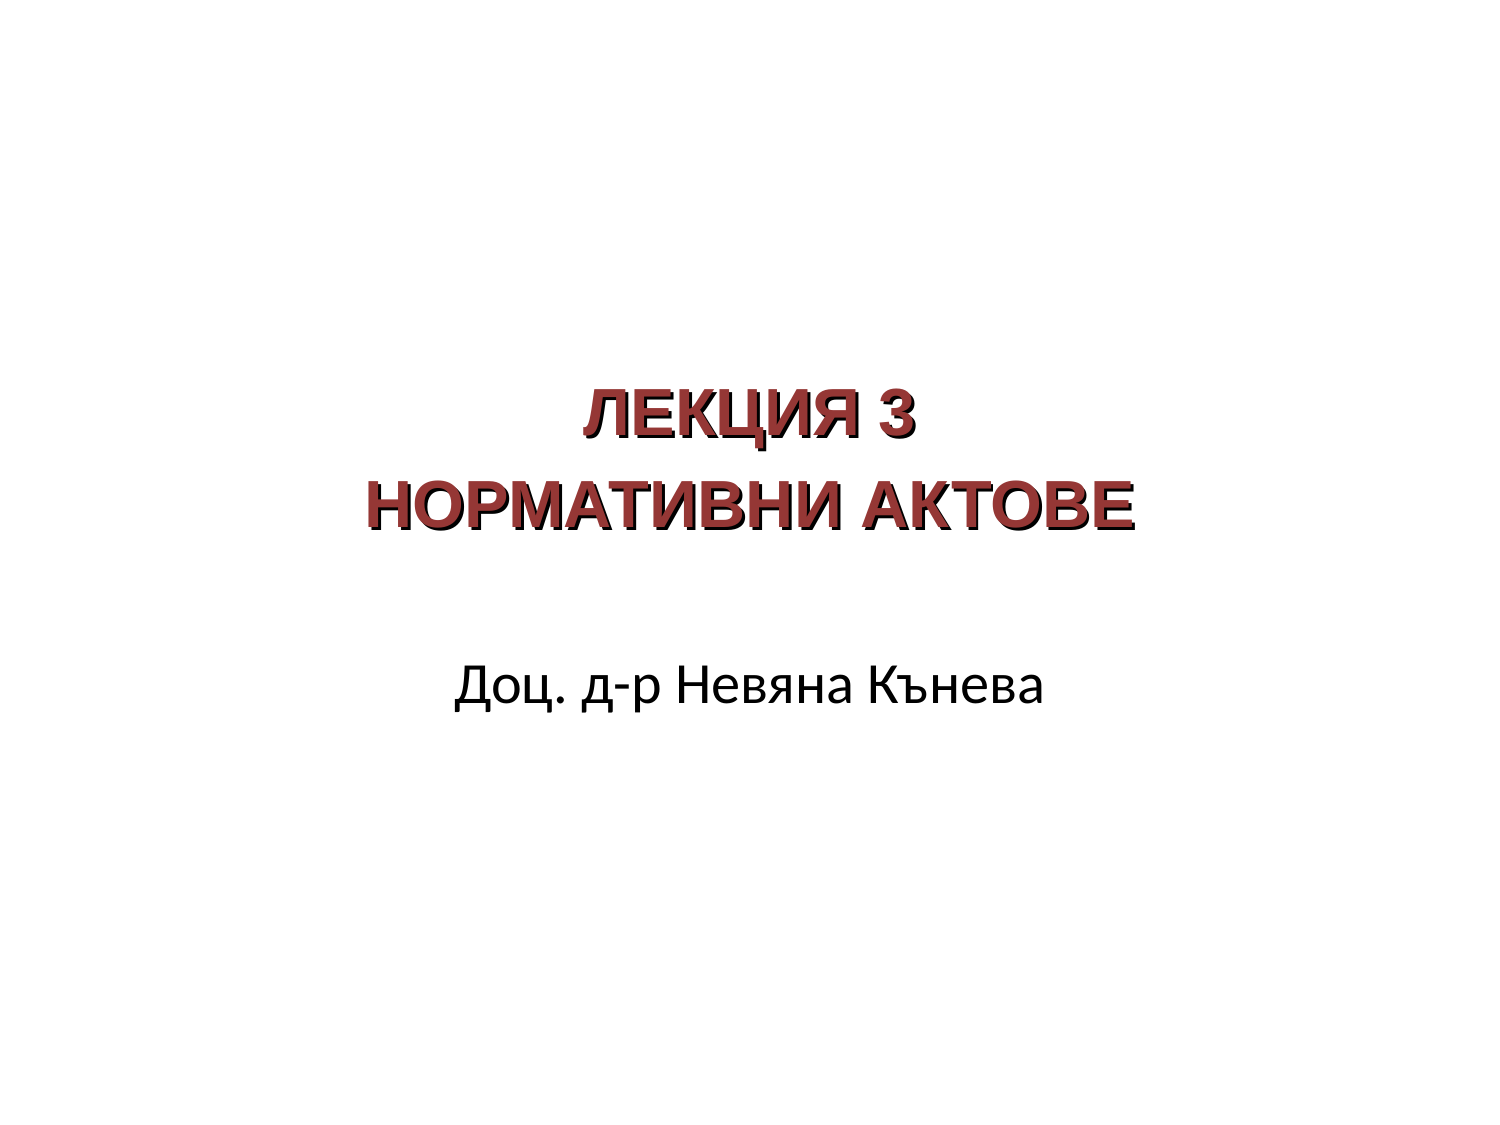

# ЛЕКЦИЯ 3 НОРМАТИВНИ АКТОВЕ
Доц. д-р Невяна Кънева